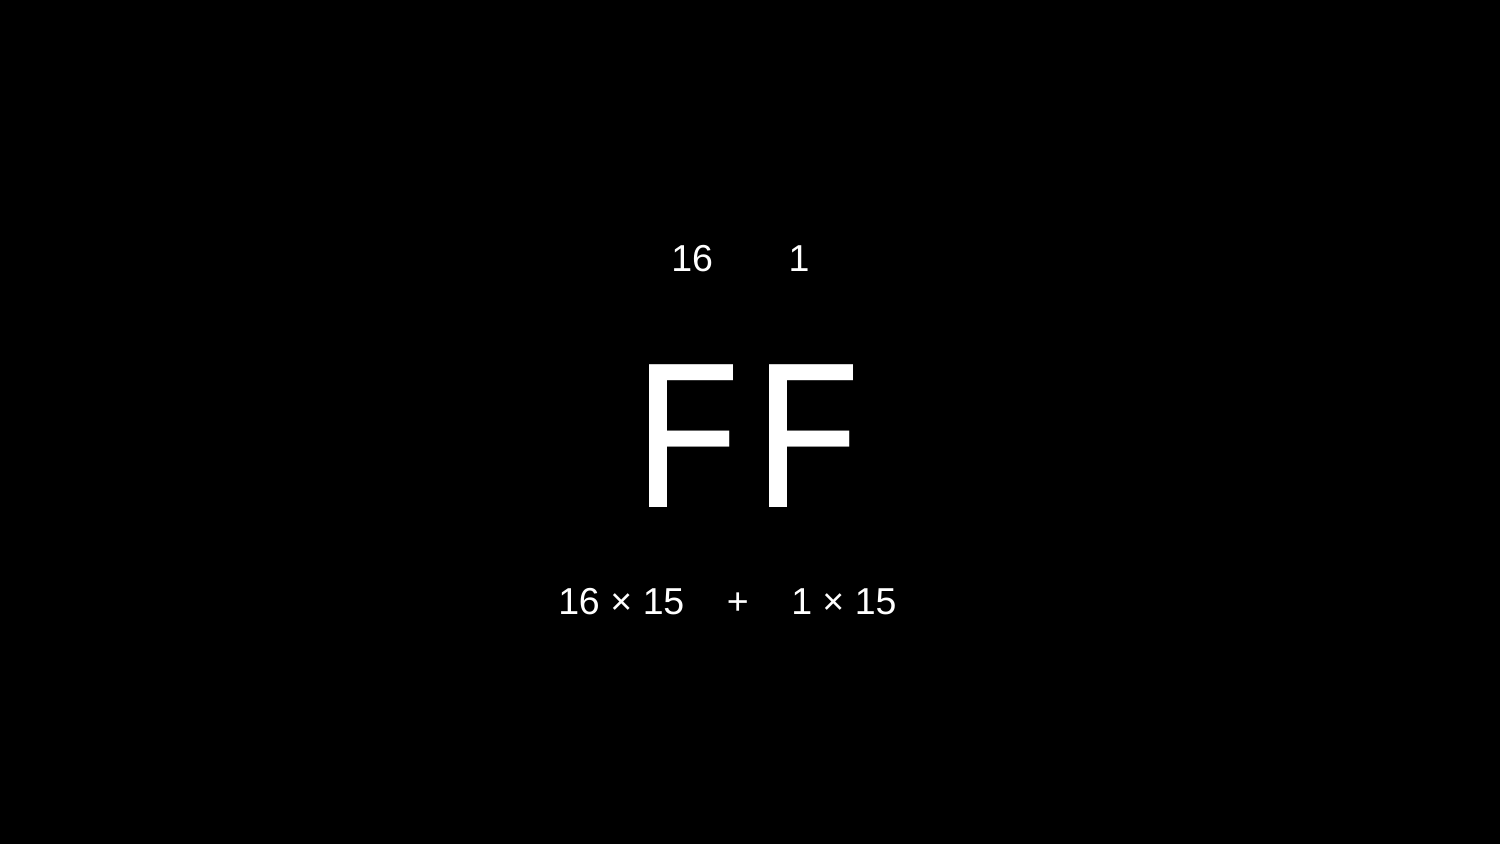

16
1
FF
16 × 15
+
1 × 15